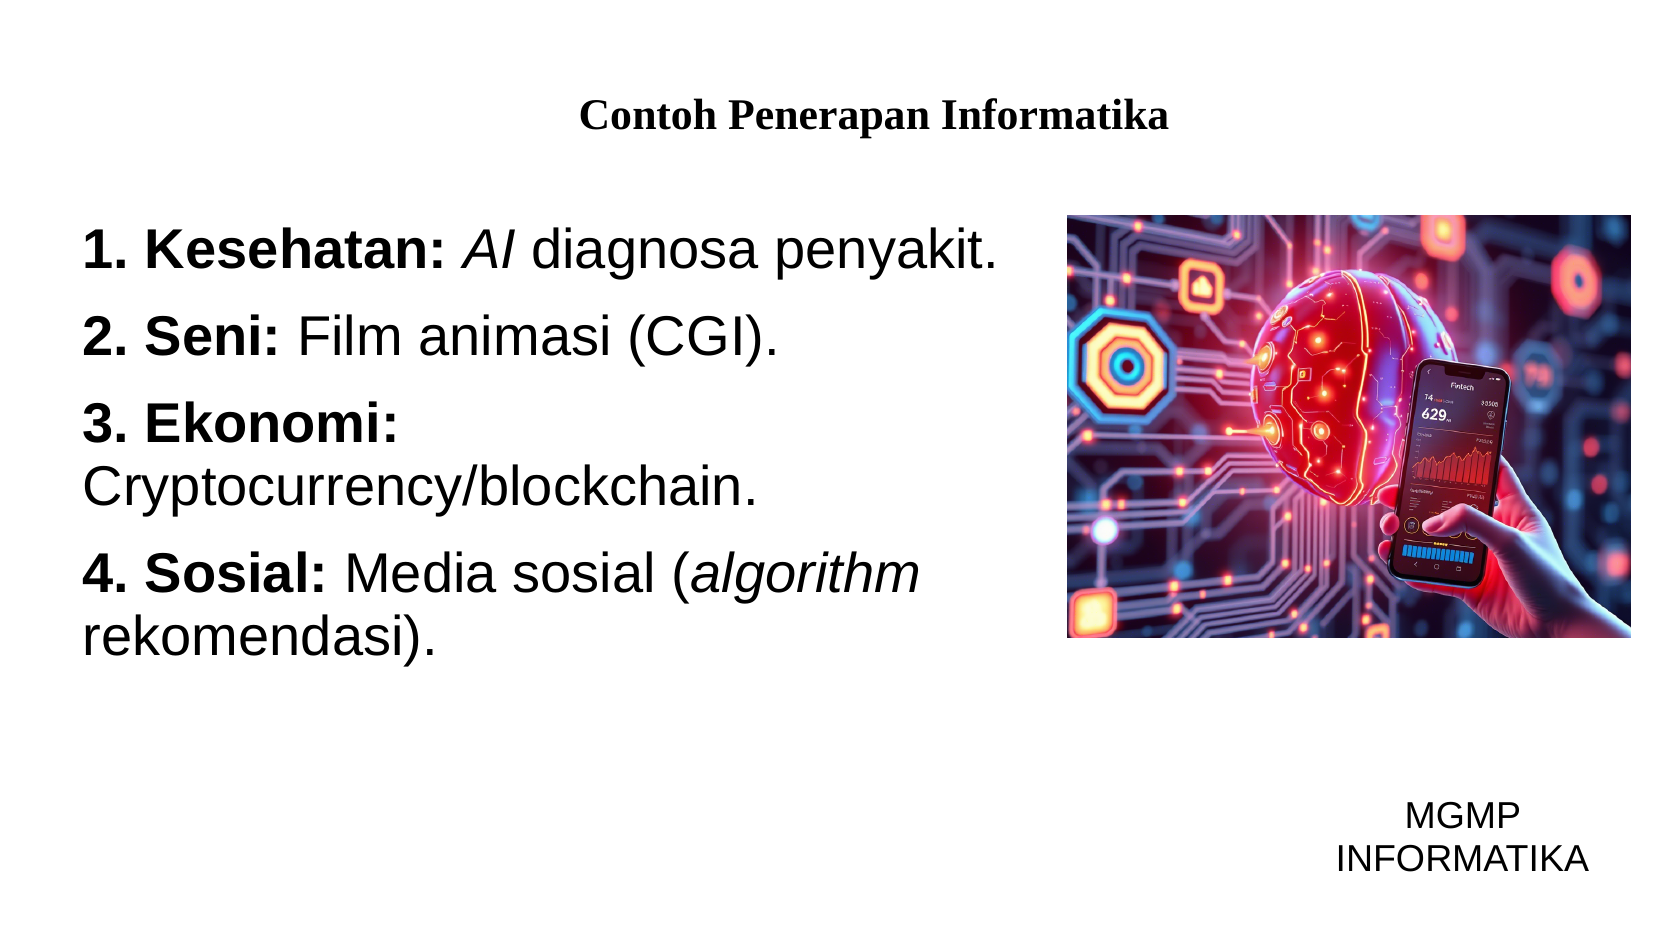

# Contoh Penerapan Informatika
1. Kesehatan: AI diagnosa penyakit.
2. Seni: Film animasi (CGI).
3. Ekonomi: Cryptocurrency/blockchain.
4. Sosial: Media sosial (algorithm rekomendasi).
MGMP INFORMATIKA